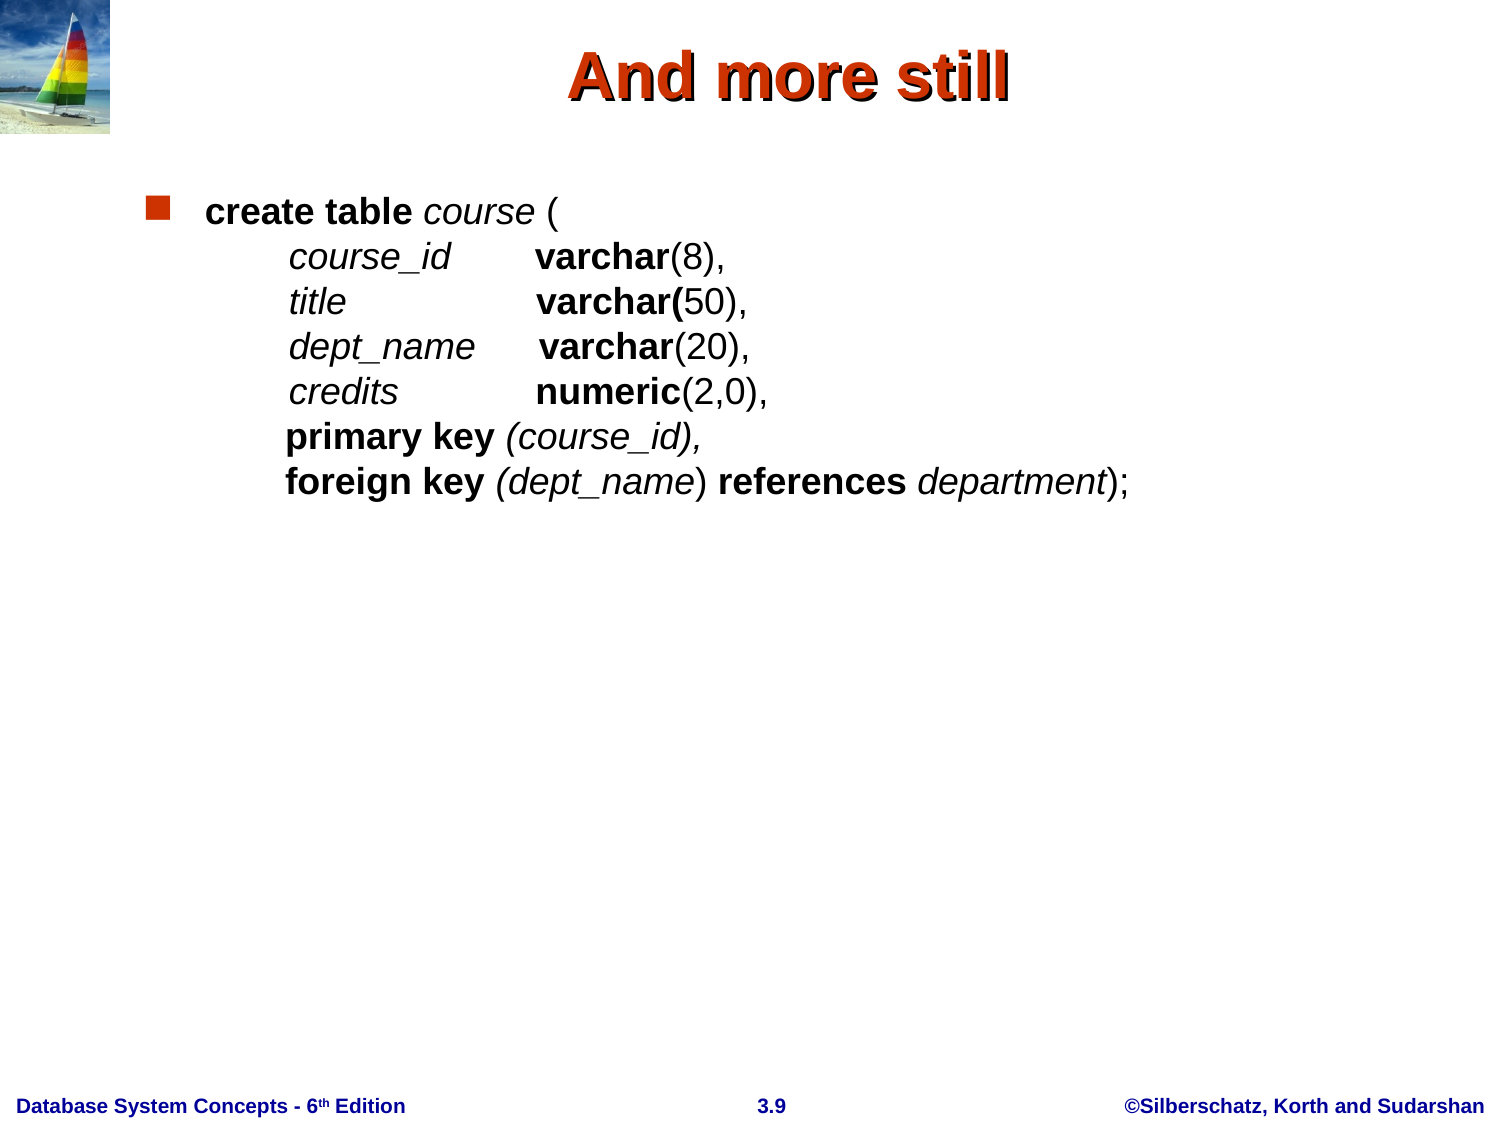

# And more still
create table course (
 course_id varchar(8),
 title varchar(50),
 dept_name varchar(20),
 credits numeric(2,0),
 primary key (course_id),
 foreign key (dept_name) references department);